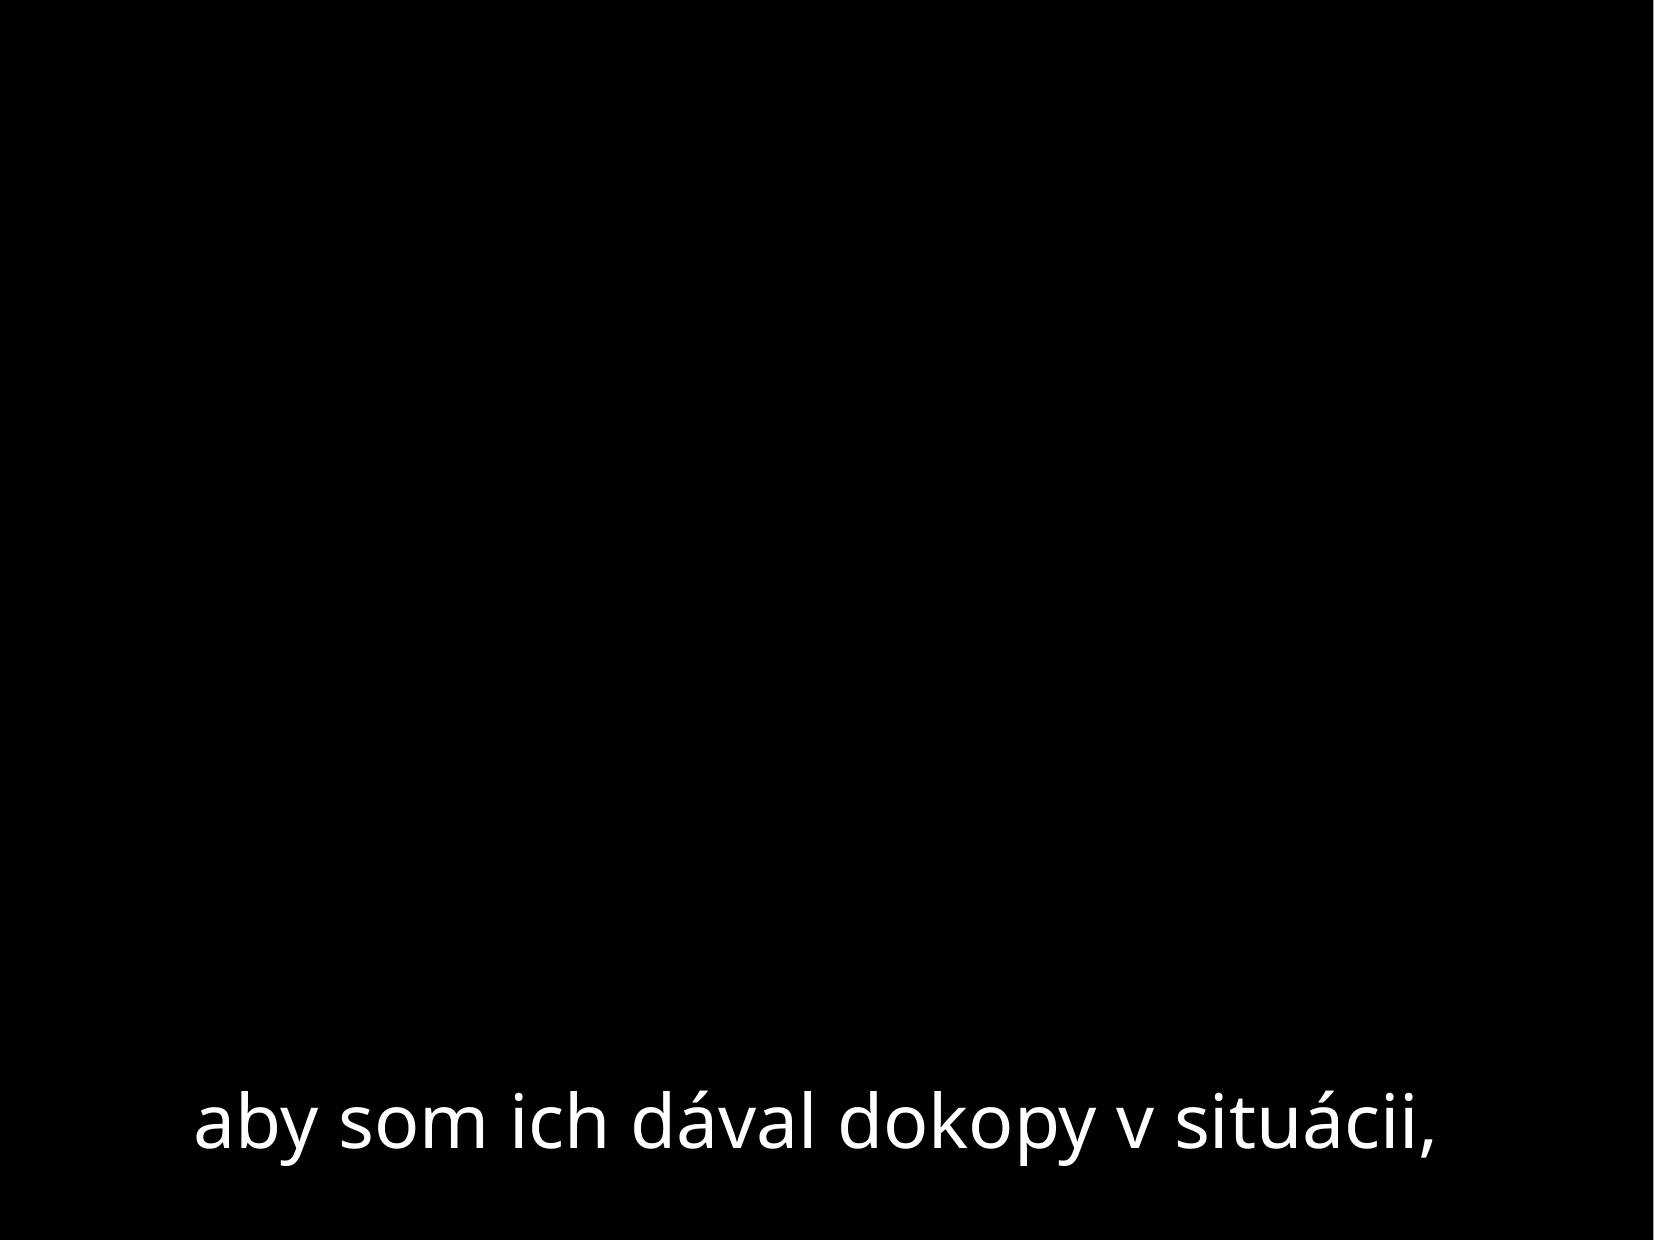

# aby som ich dával dokopy v situácii,